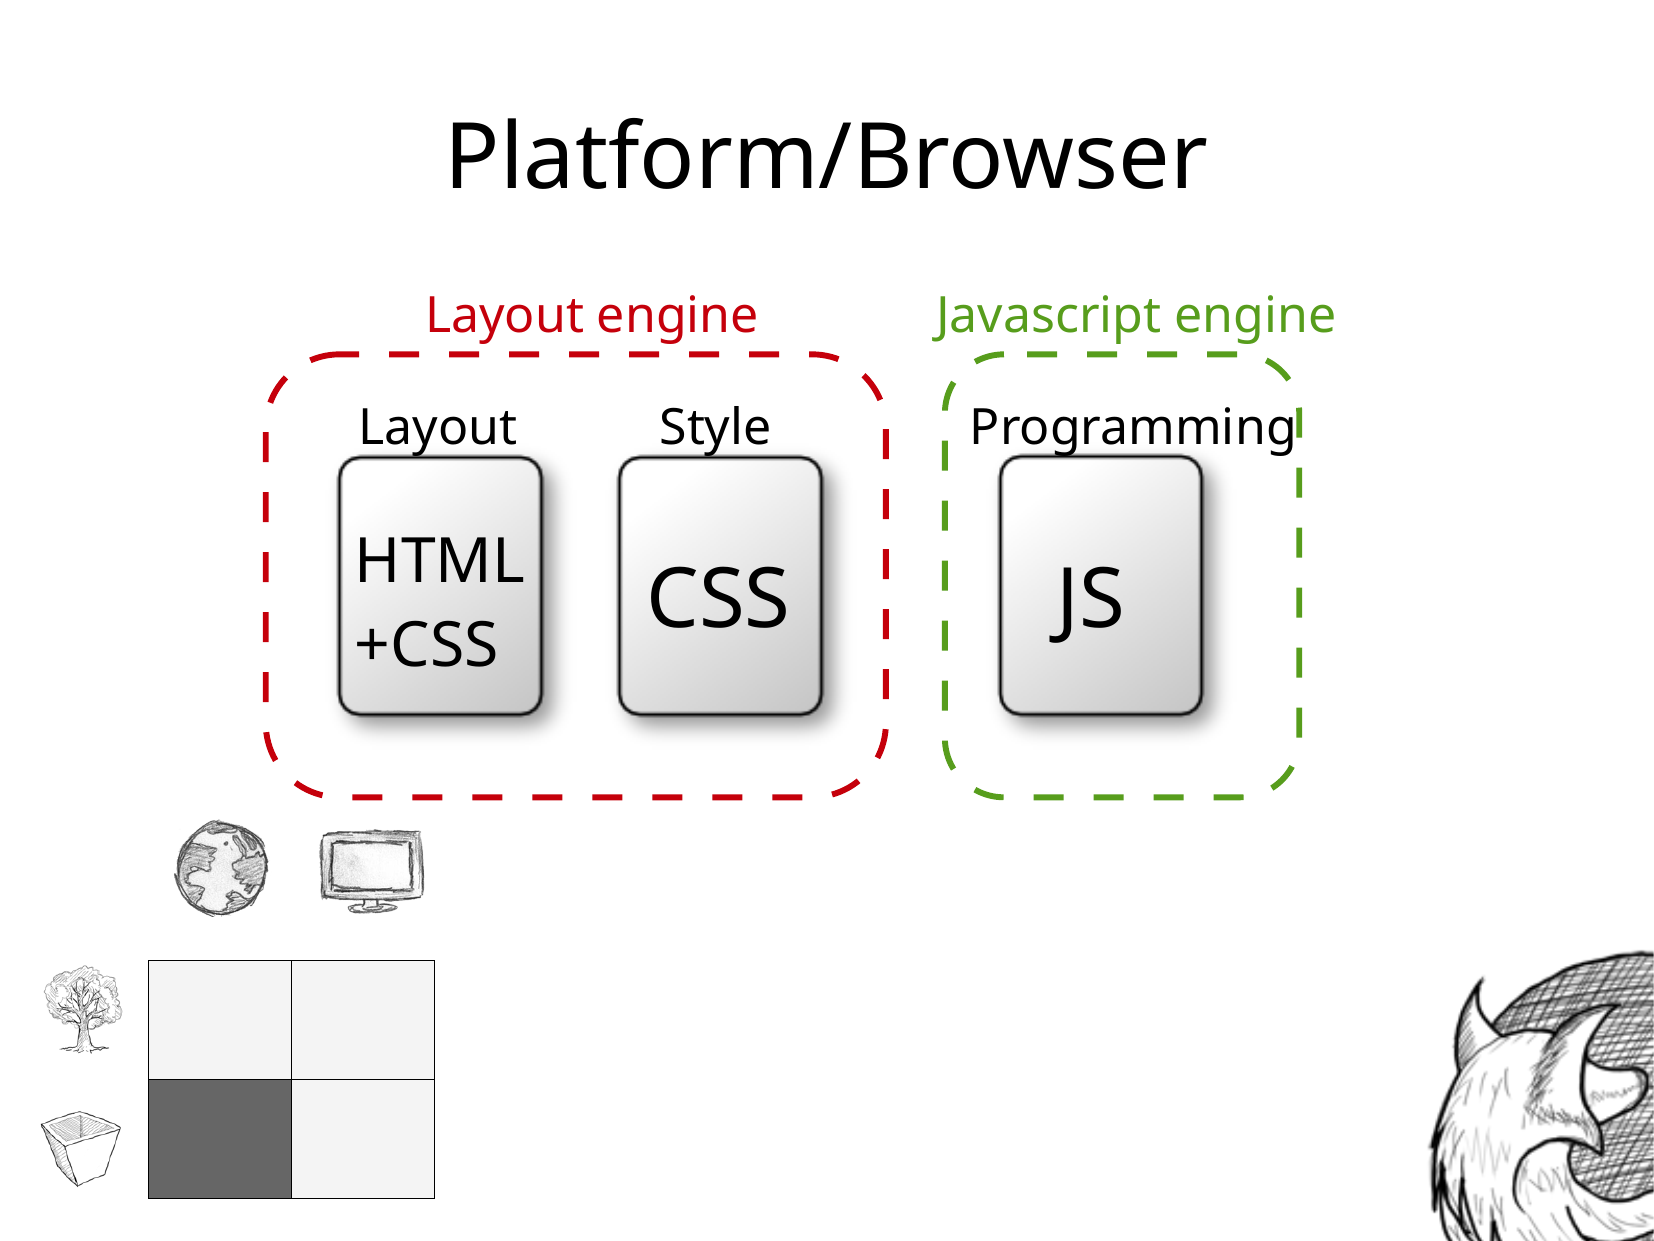

# Platform/Browser
Layout engine
Javascript engine
Layout
Style
Programming
HTML
+CSS
JS
CSS